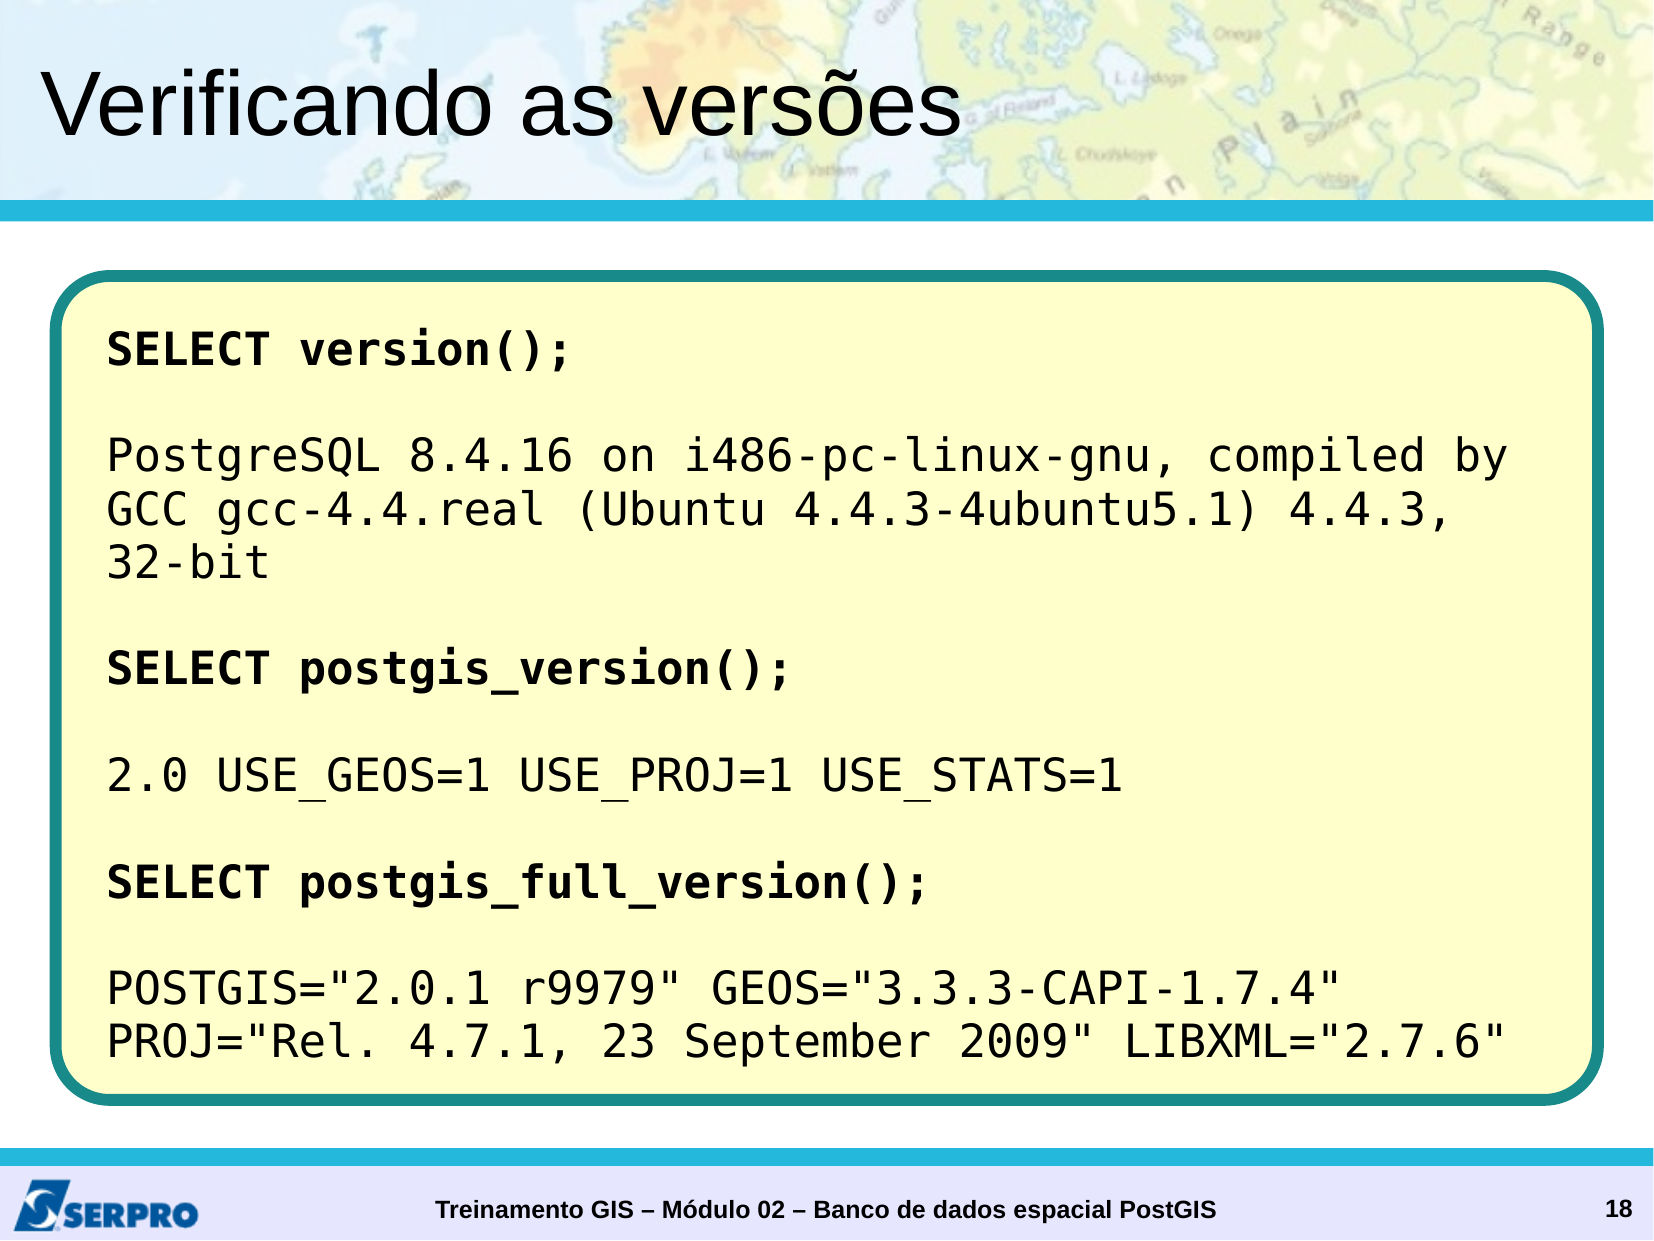

# Verificando as versões
SELECT version();
PostgreSQL 8.4.16 on i486-pc-linux-gnu, compiled by GCC gcc-4.4.real (Ubuntu 4.4.3-4ubuntu5.1) 4.4.3, 32-bit
SELECT postgis_version();
2.0 USE_GEOS=1 USE_PROJ=1 USE_STATS=1
SELECT postgis_full_version();
POSTGIS="2.0.1 r9979" GEOS="3.3.3-CAPI-1.7.4" PROJ="Rel. 4.7.1, 23 September 2009" LIBXML="2.7.6"
18
Treinamento GIS – Módulo 02 – Banco de dados espacial PostGIS